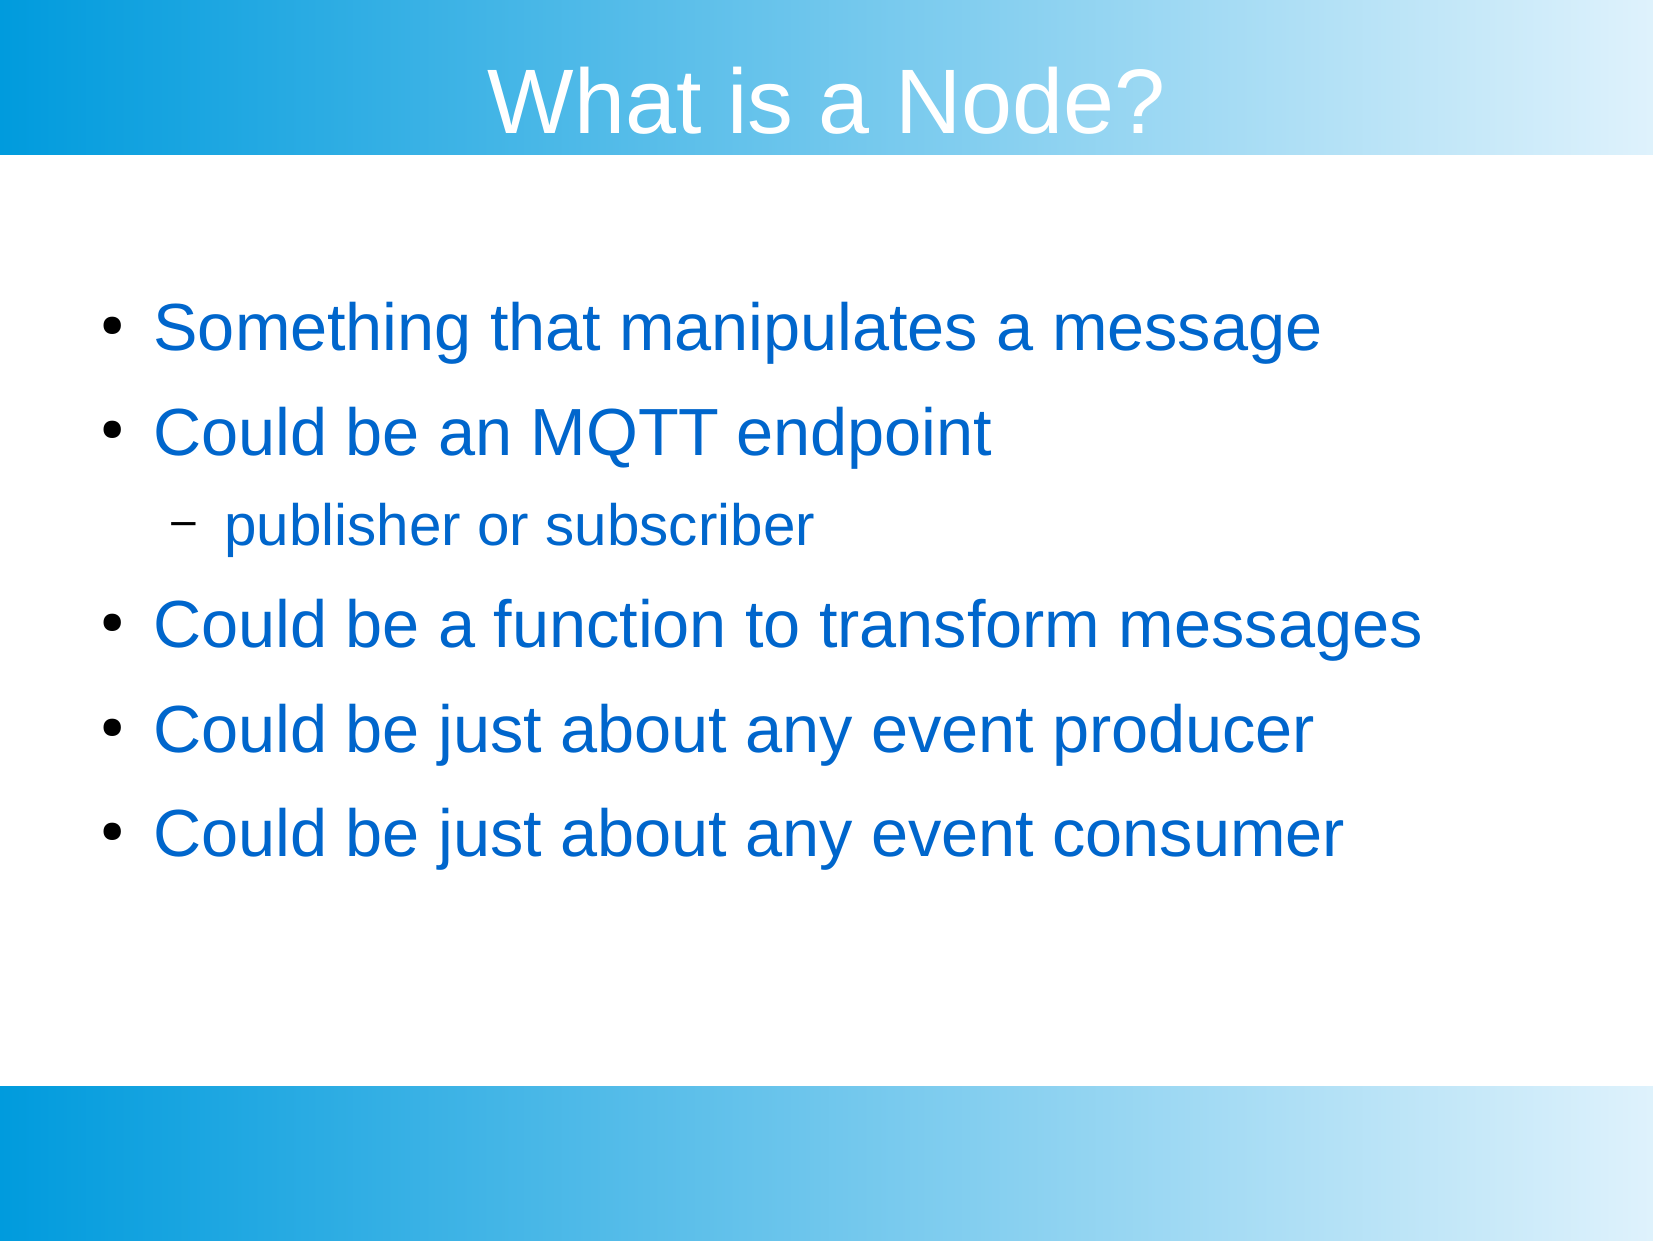

# What is a Node?
Something that manipulates a message
Could be an MQTT endpoint
publisher or subscriber
Could be a function to transform messages
Could be just about any event producer
Could be just about any event consumer